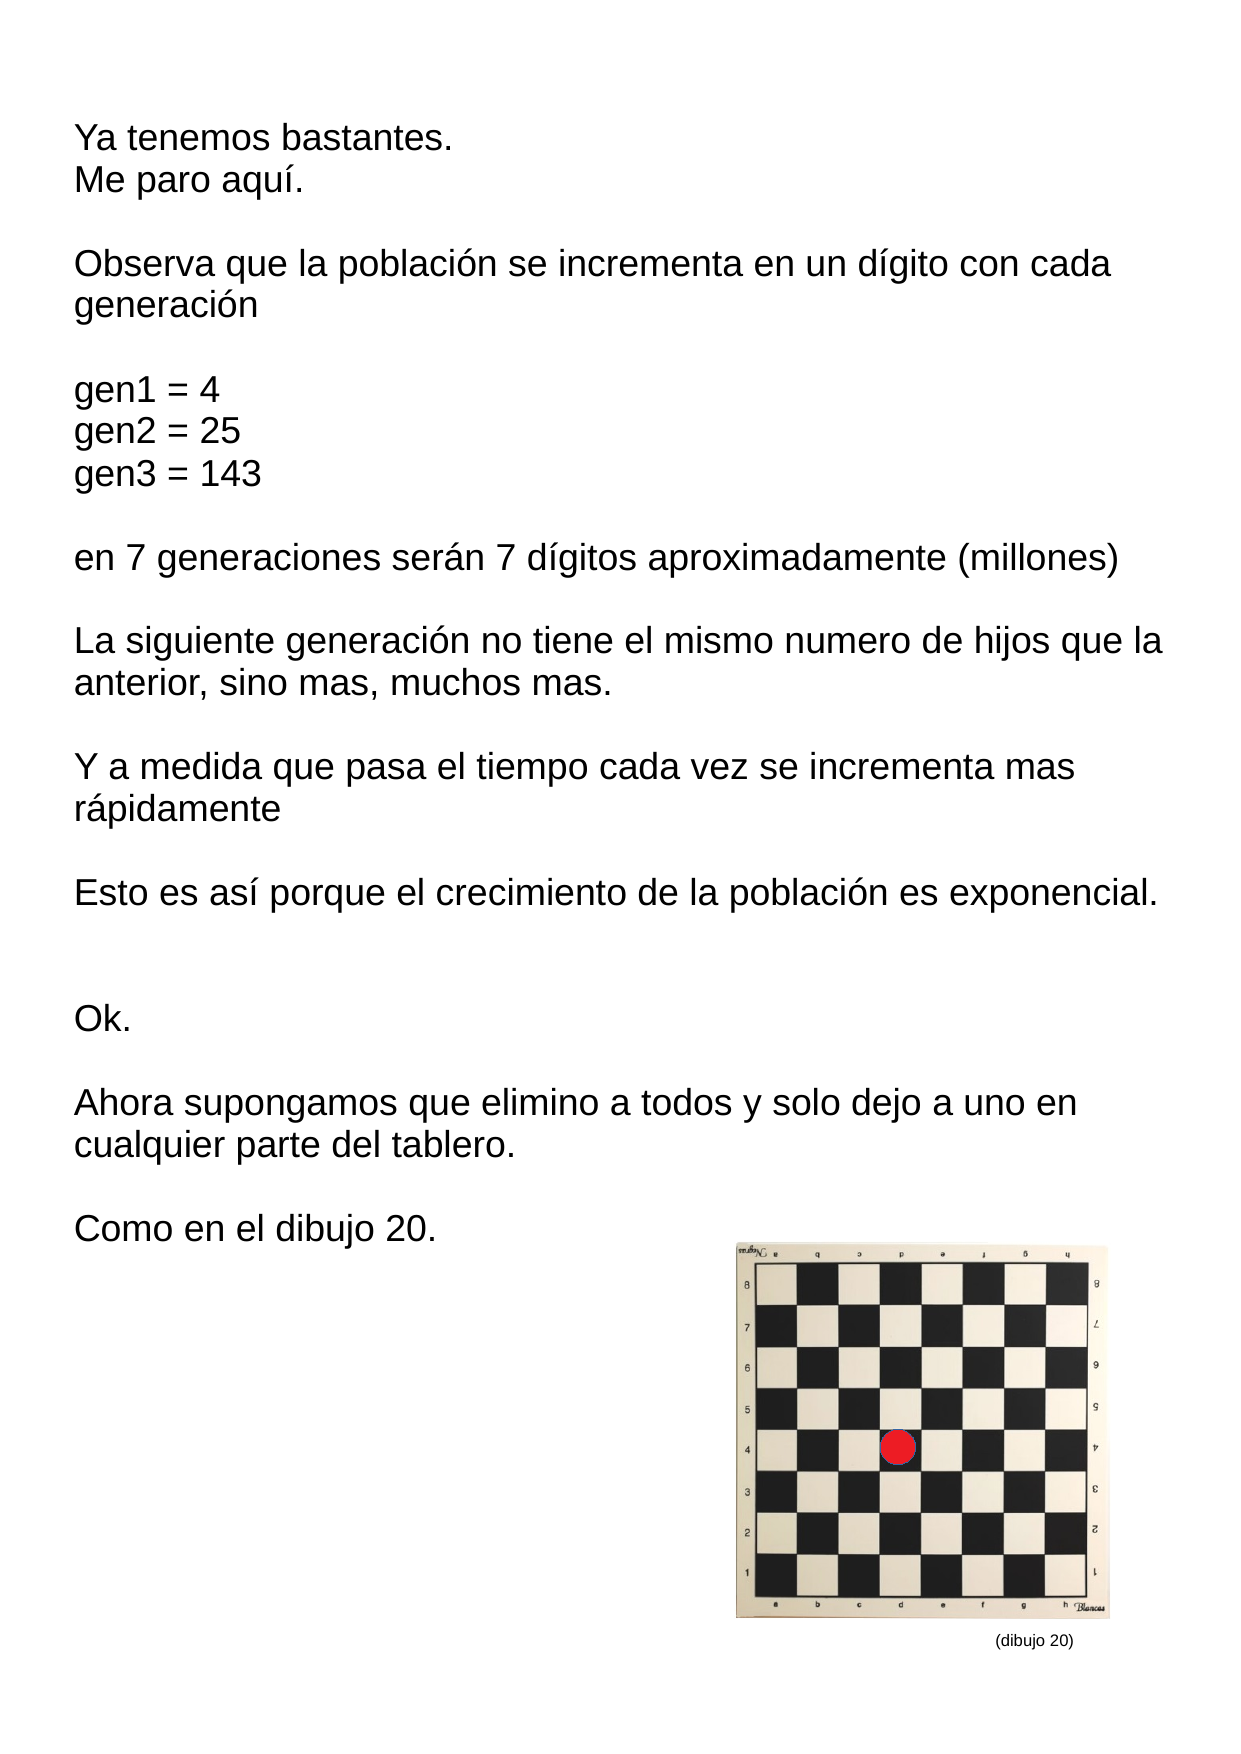

Ya tenemos bastantes.
Me paro aquí.
Observa que la población se incrementa en un dígito con cada generación
gen1 = 4
gen2 = 25
gen3 = 143
en 7 generaciones serán 7 dígitos aproximadamente (millones)
La siguiente generación no tiene el mismo numero de hijos que la anterior, sino mas, muchos mas.
Y a medida que pasa el tiempo cada vez se incrementa mas rápidamente
Esto es así porque el crecimiento de la población es exponencial.
Ok.
Ahora supongamos que elimino a todos y solo dejo a uno en cualquier parte del tablero.
Como en el dibujo 20.
(dibujo 20)